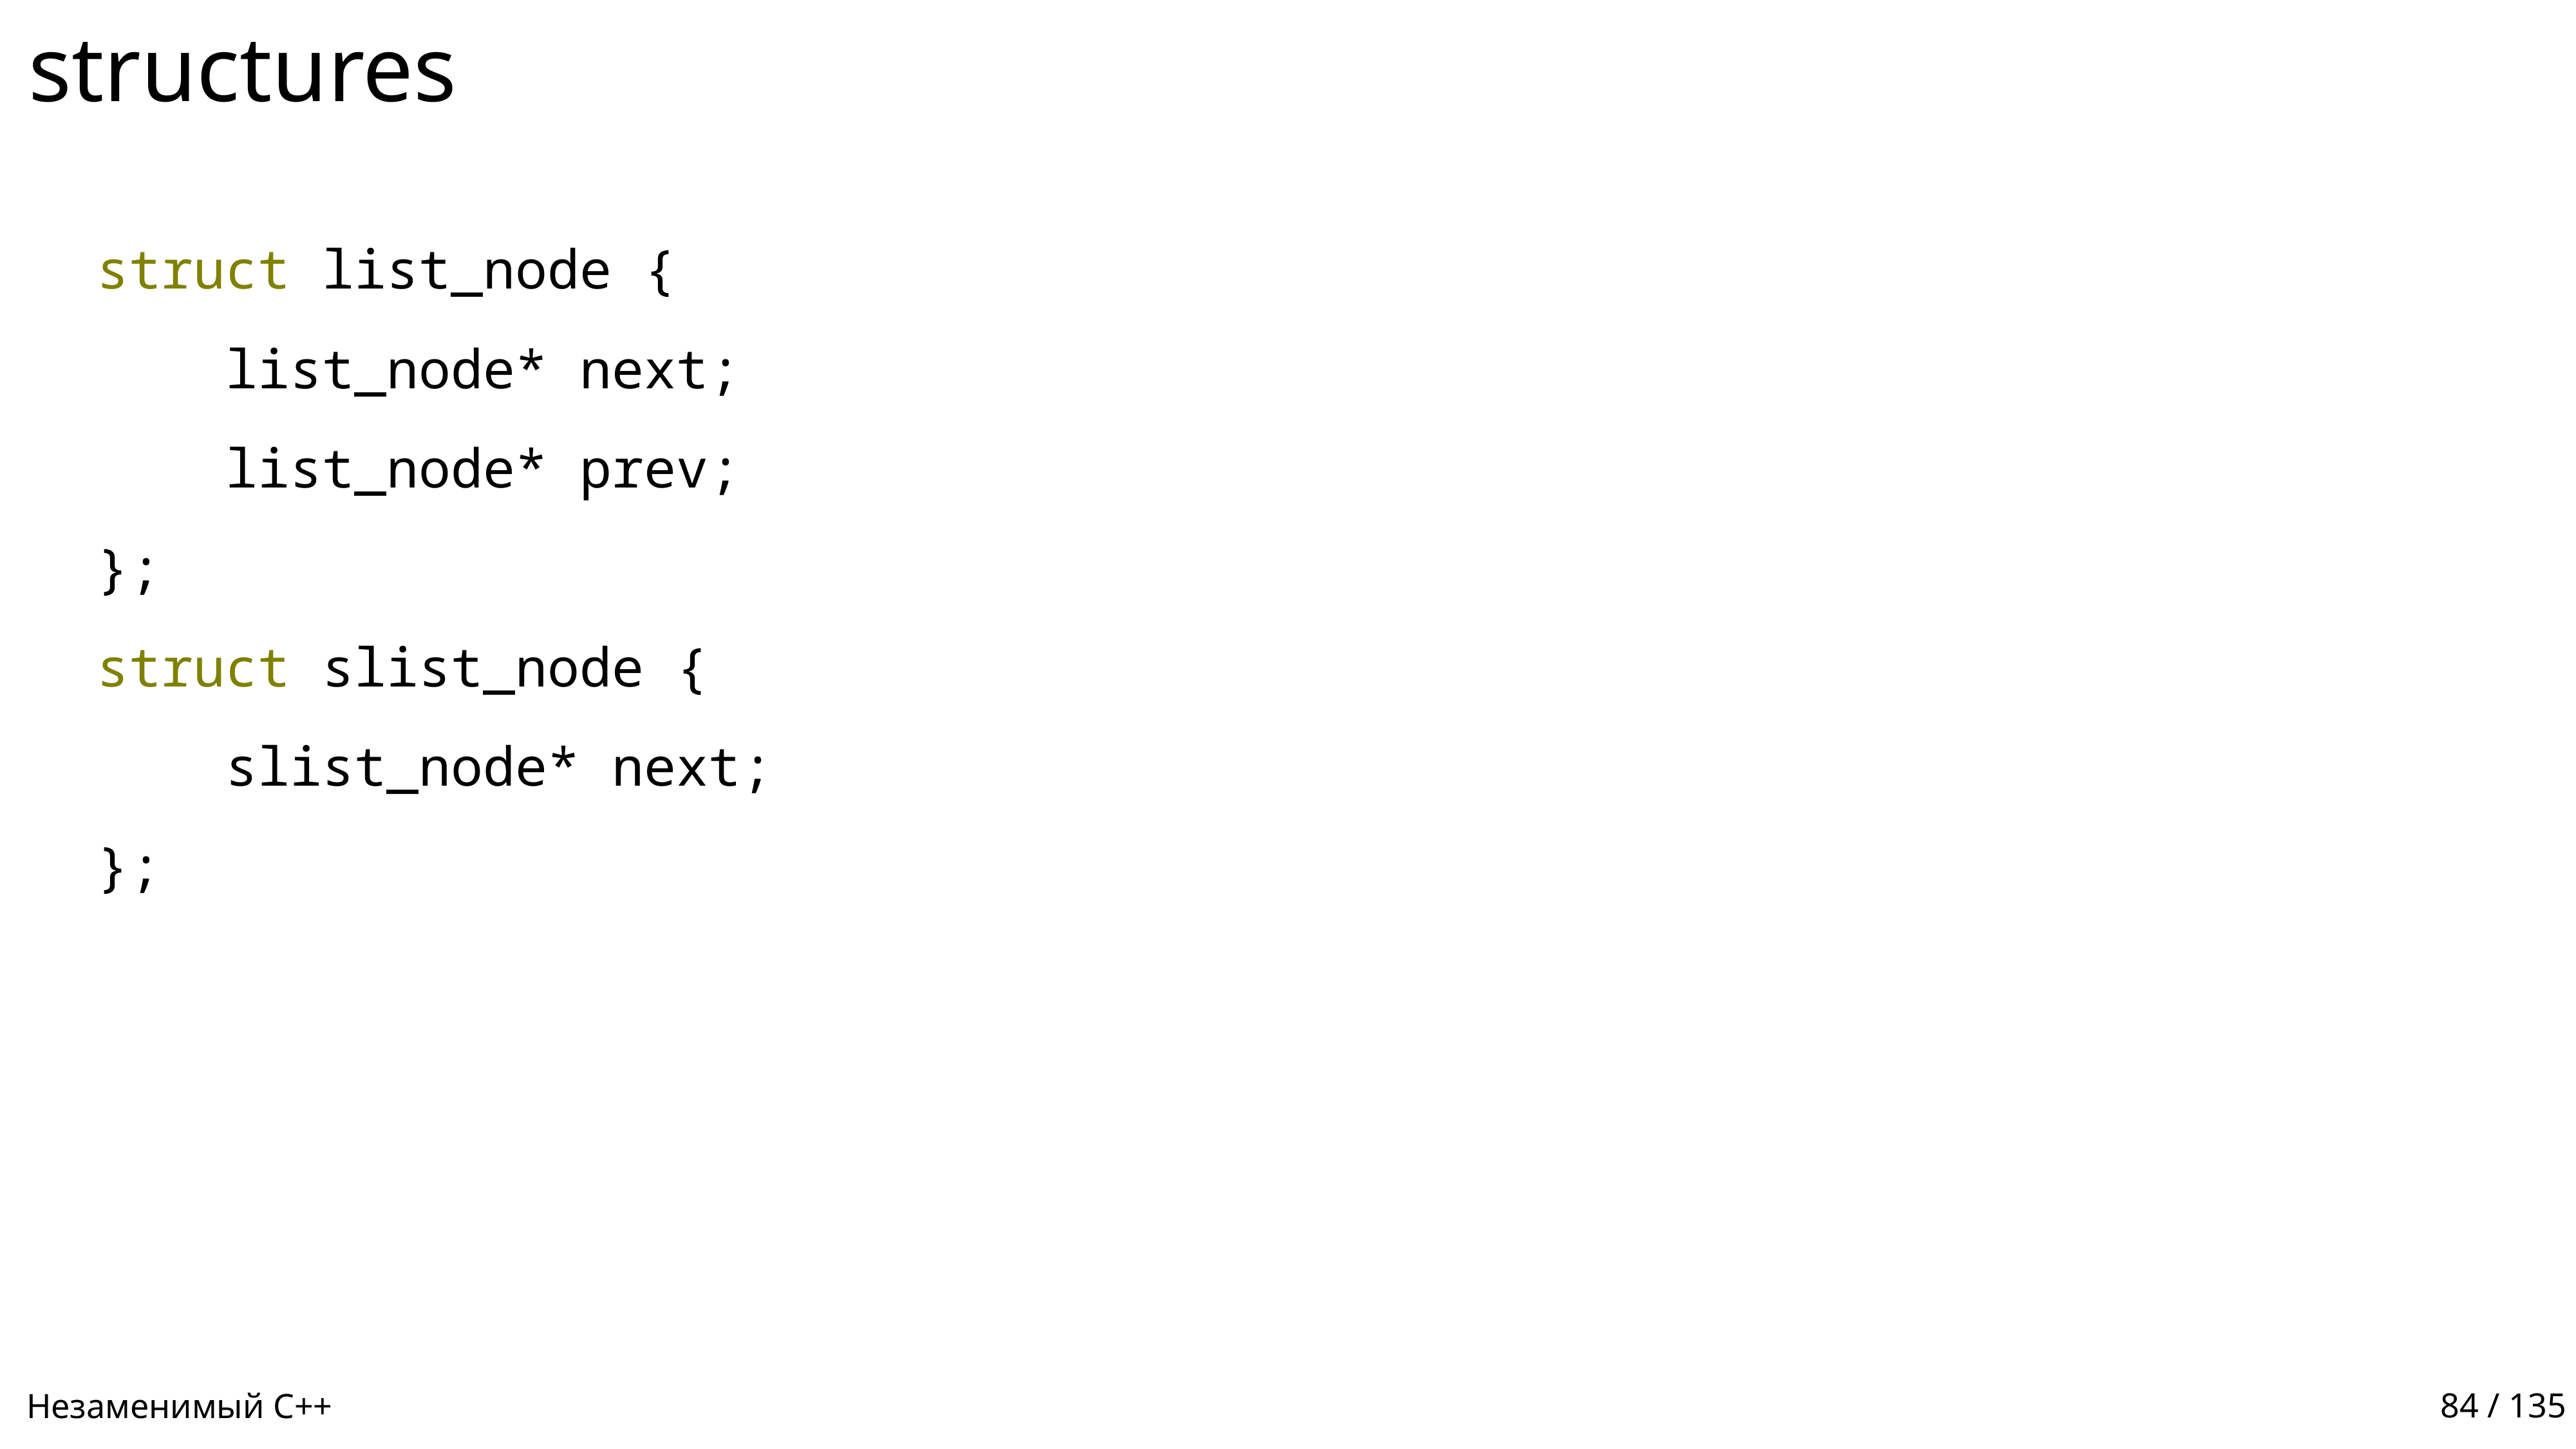

# structures
struct list_node {
 list_node* next;
 list_node* prev;
};
struct slist_node {
 slist_node* next;
};
Незаменимый C++